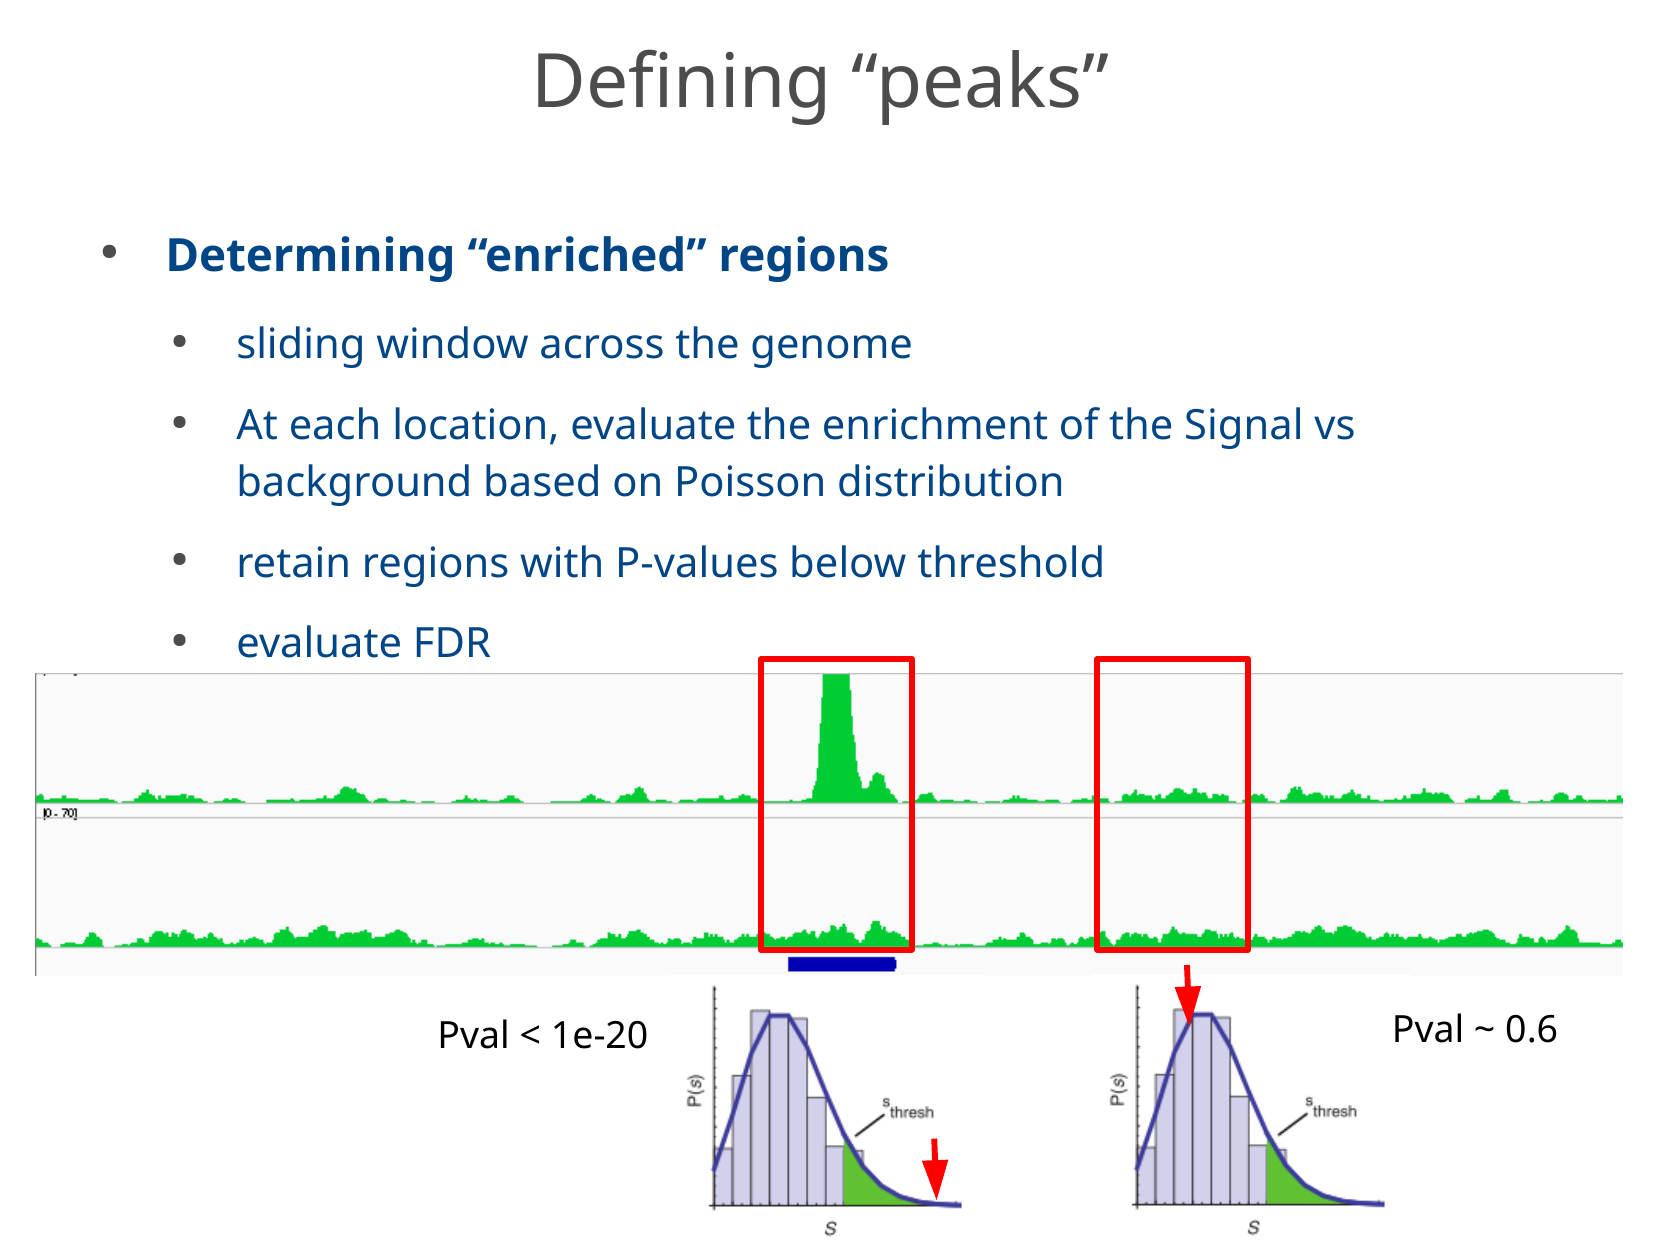

# Defining “peaks”
Determining “enriched” regions
sliding window across the genome
At each location, evaluate the enrichment of the Signal vs background based on Poisson distribution
retain regions with P-values below threshold
evaluate FDR
Pval ~ 0.6
Pval < 1e-20